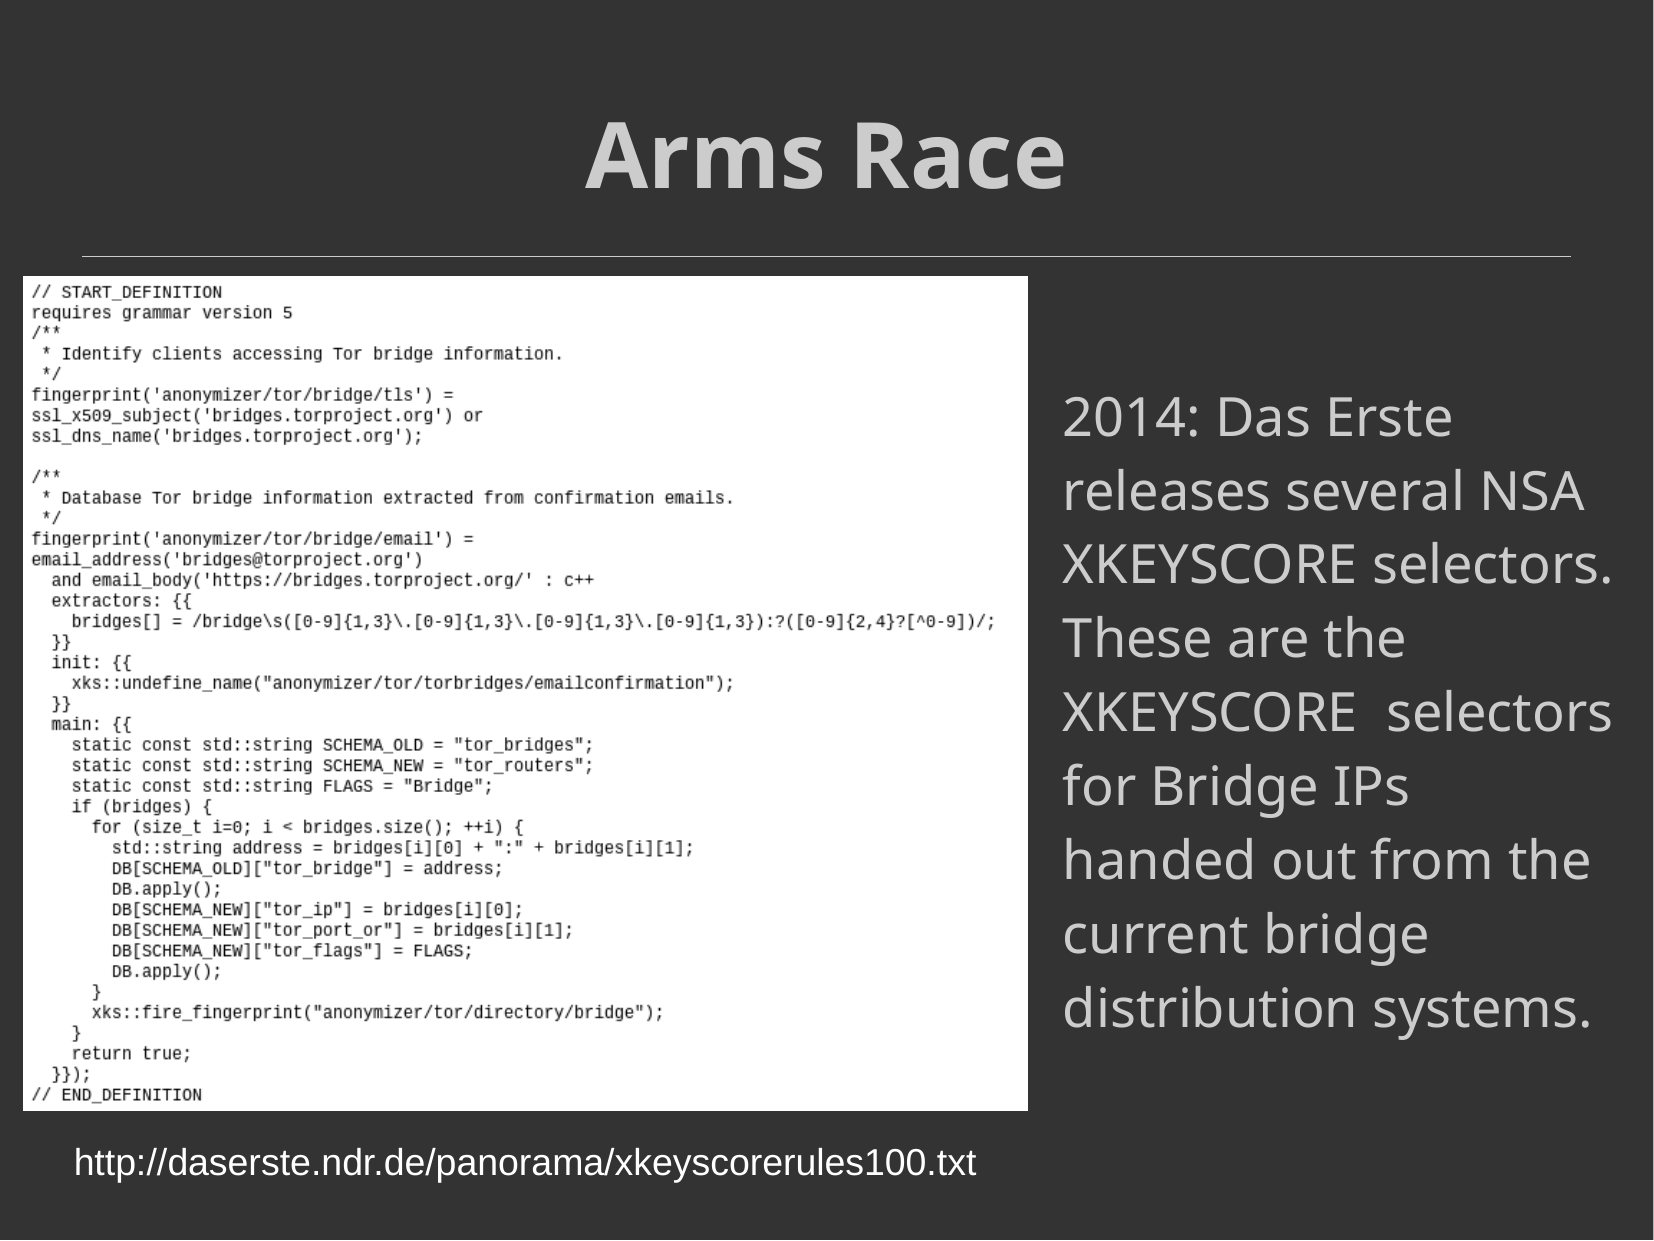

# Arms Race
2014: Das Erste releases several NSA XKEYSCORE selectors. These are the XKEYSCORE selectors for Bridge IPs handed out from the current bridge distribution systems.
http://daserste.ndr.de/panorama/xkeyscorerules100.txt